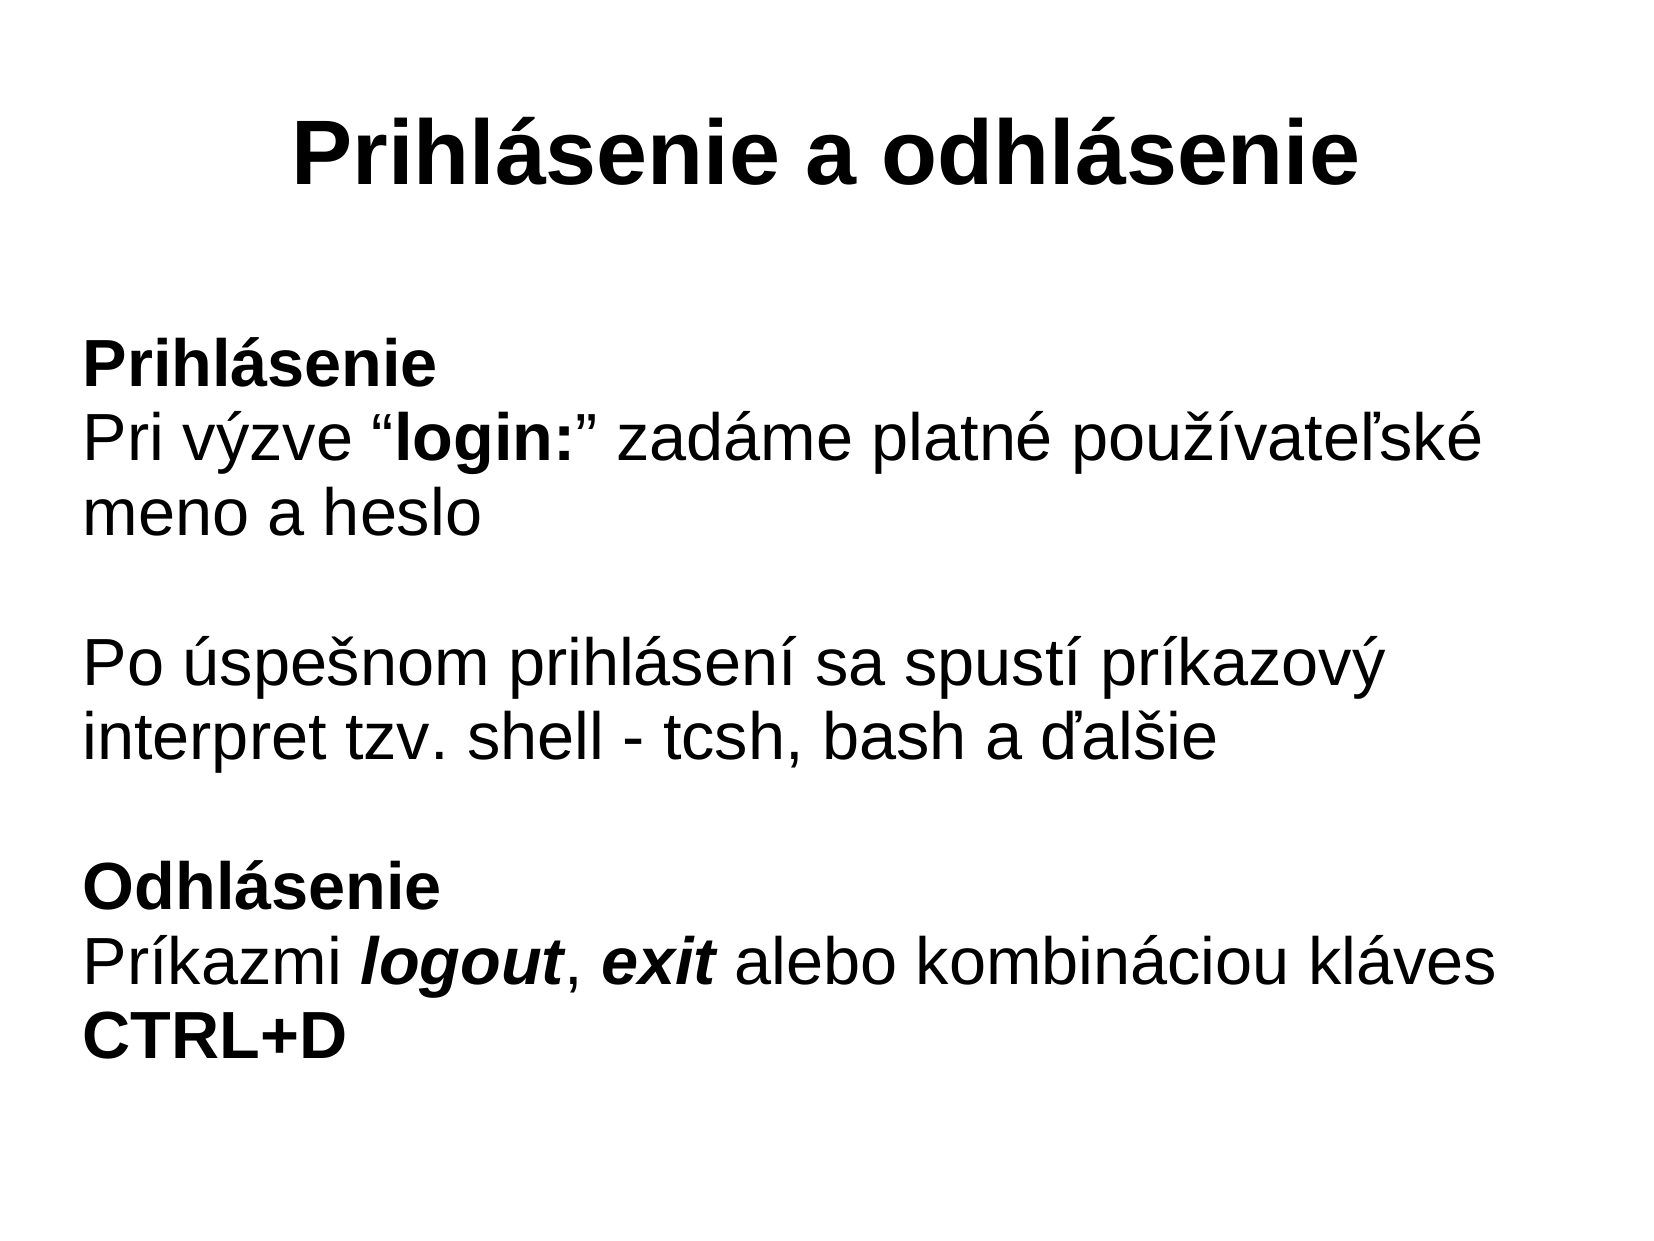

# Prihlásenie a odhlásenie
Prihlásenie
Pri výzve “login:” zadáme platné používateľské meno a heslo
Po úspešnom prihlásení sa spustí príkazový interpret tzv. shell - tcsh, bash a ďalšie
Odhlásenie
Príkazmi logout, exit alebo kombináciou kláves CTRL+D